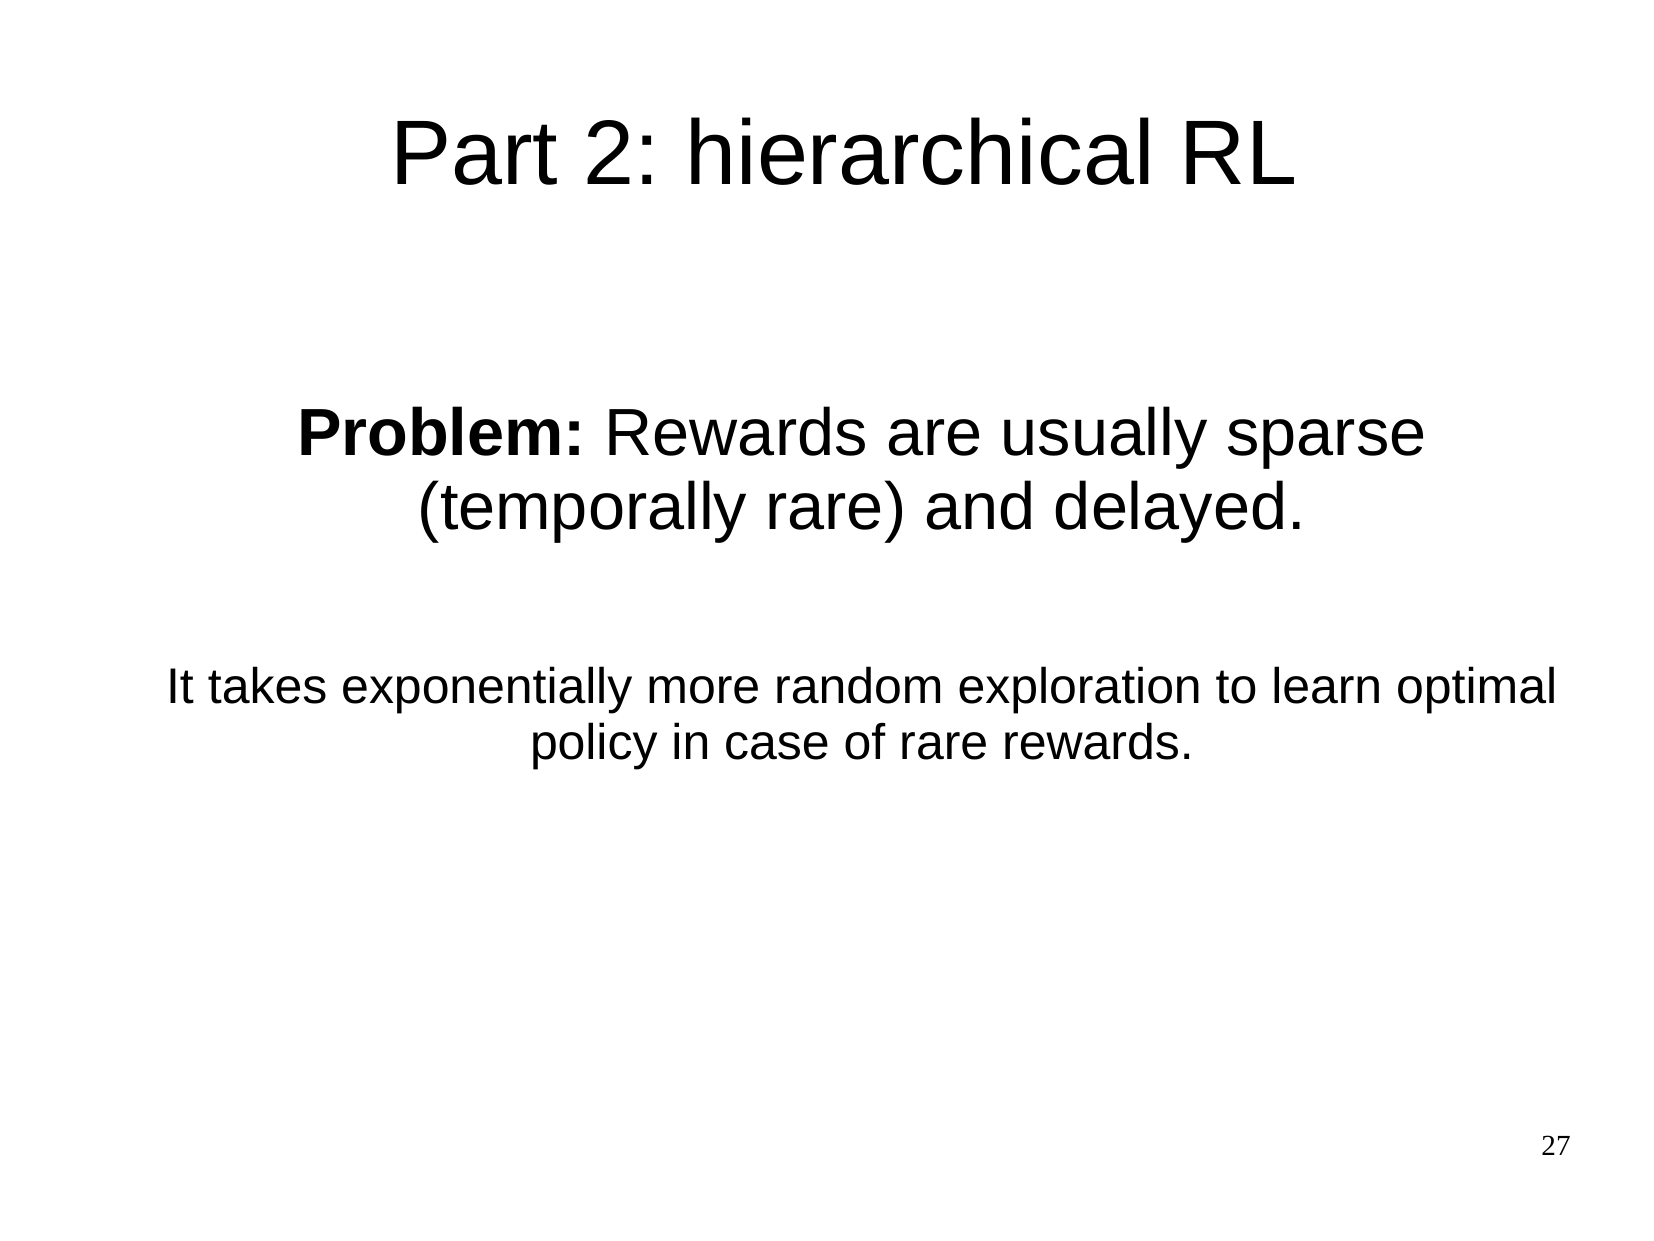

# Part 2: hierarchical RL
Problem: Rewards are usually sparse (temporally rare) and delayed.
It takes exponentially more random exploration to learn optimal policy in case of rare rewards.
27